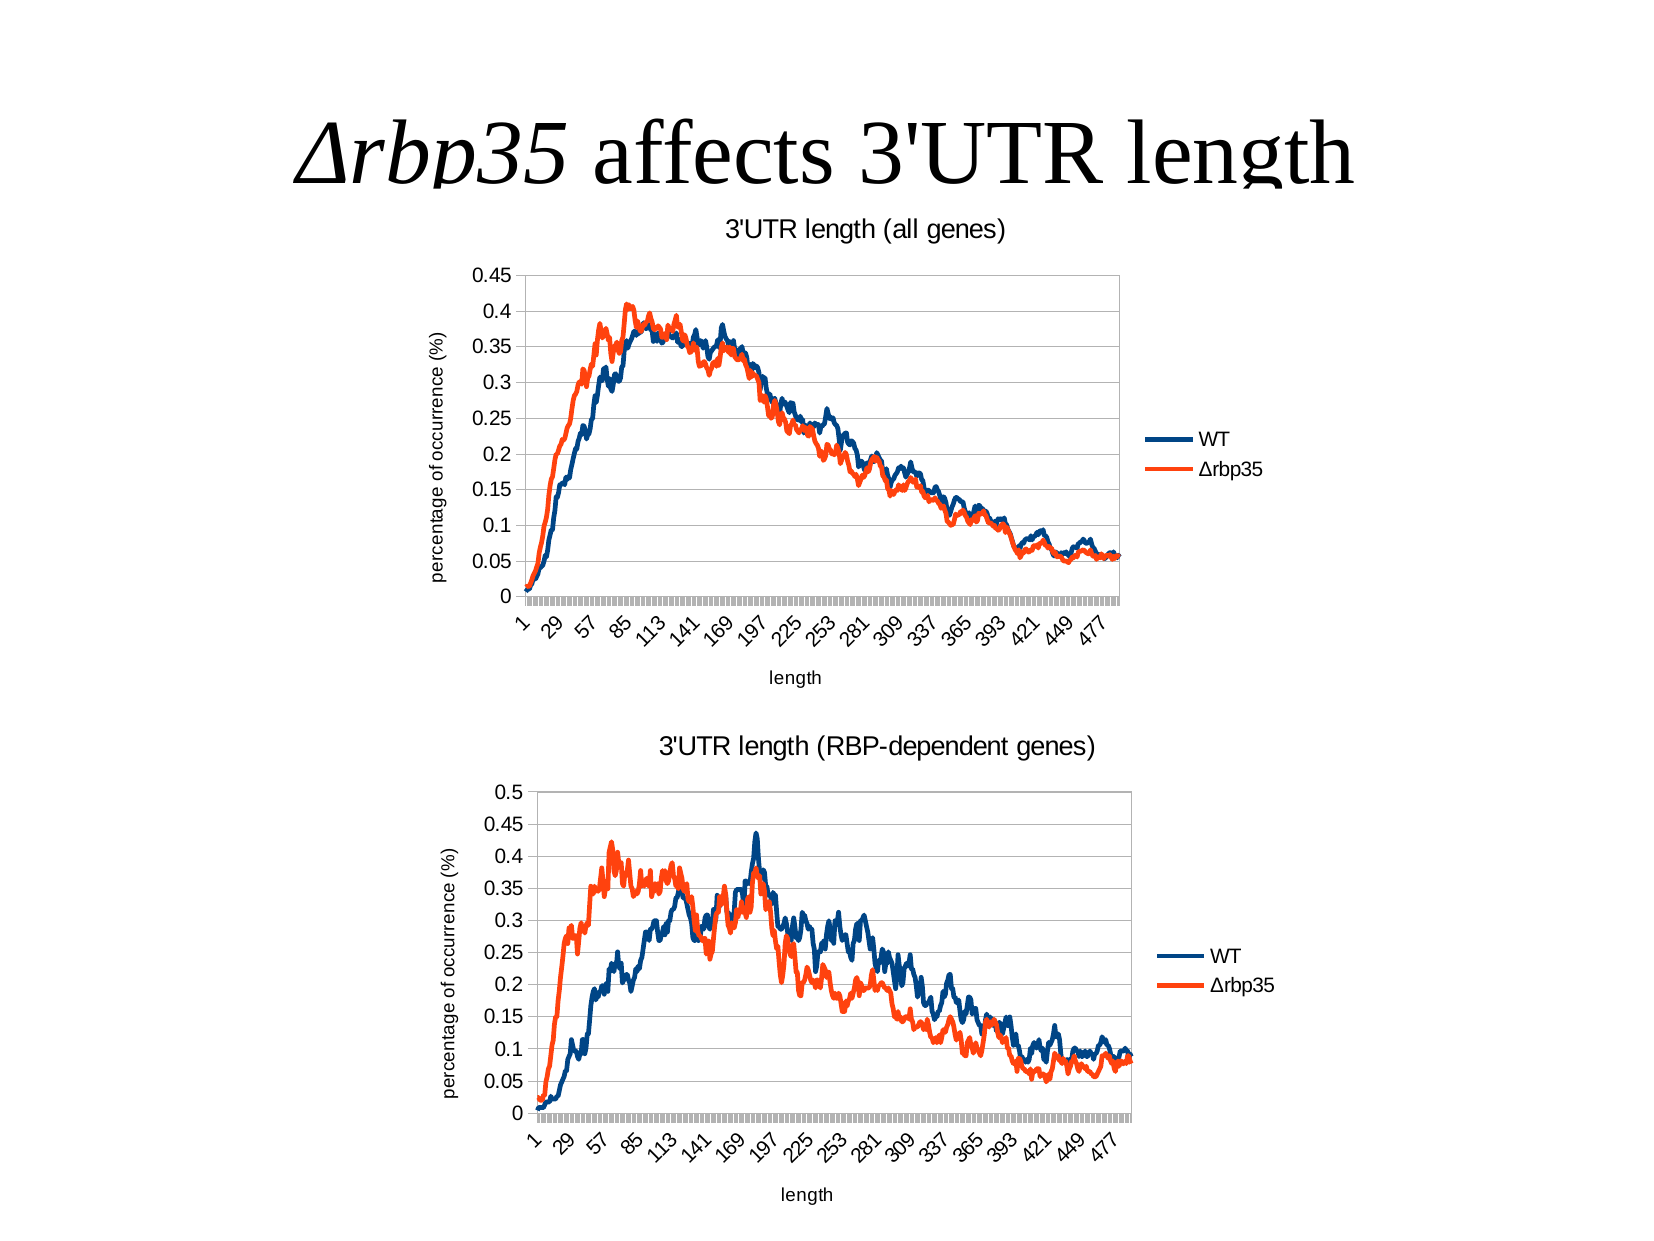

# Δrbp35 affects 3'UTR length
### Chart: 3'UTR length (all genes)
| Category | WT | Δrbp35 |
|---|---|---|
| 1 | 0.00712909090909091 | 0.0136363636363636 |
| 2 | 0.00950545454545455 | 0.0147727272727273 |
| 3 | 0.0106936363636364 | 0.0147727272727273 |
| 4 | 0.0106936363636364 | 0.0147727272727273 |
| 5 | 0.0166354545454545 | 0.0193181818181818 |
| 6 | 0.0178236363636364 | 0.0238636363636364 |
| 7 | 0.0249536363636364 | 0.0295454545454545 |
| 8 | 0.0249536363636364 | 0.0329545454545455 |
| 9 | 0.0249536363636364 | 0.0363636363636364 |
| 10 | 0.0285190909090909 | 0.0420454545454545 |
| 11 | 0.0320845454545455 | 0.0465909090909091 |
| 12 | 0.0404036363636364 | 0.0613636363636364 |
| 13 | 0.0404036363636364 | 0.0693181818181818 |
| 14 | 0.0427809090909091 | 0.0761363636363636 |
| 15 | 0.0439690909090909 | 0.0852272727272727 |
| 16 | 0.0499109090909091 | 0.0988636363636364 |
| 17 | 0.05823 | 0.104545454545455 |
| 18 | 0.0558536363636364 | 0.111363636363636 |
| 19 | 0.0653609090909091 | 0.122727272727273 |
| 20 | 0.0796209090909091 | 0.142045454545455 |
| 21 | 0.0867509090909091 | 0.155681818181818 |
| 22 | 0.0938809090909091 | 0.164772727272727 |
| 23 | 0.0938809090909091 | 0.168181818181818 |
| 24 | 0.110518181818182 | 0.179545454545455 |
| 25 | 0.121212727272727 | 0.192045454545455 |
| 26 | 0.140226363636364 | 0.2 |
| 27 | 0.139038181818182 | 0.2 |
| 28 | 0.146168181818182 | 0.205681818181818 |
| 29 | 0.156862727272727 | 0.211363636363636 |
| 30 | 0.156862727272727 | 0.213636363636364 |
| 31 | 0.15924 | 0.220454545454545 |
| 32 | 0.15924 | 0.219318181818182 |
| 33 | 0.156863636363636 | 0.221590909090909 |
| 34 | 0.167558181818182 | 0.228409090909091 |
| 35 | 0.163992727272727 | 0.236363636363636 |
| 36 | 0.168746363636364 | 0.239772727272727 |
| 37 | 0.16637 | 0.242045454545455 |
| 38 | 0.178253636363636 | 0.25 |
| 39 | 0.185383636363636 | 0.263636363636364 |
| 40 | 0.193702727272727 | 0.275 |
| 41 | 0.200832727272727 | 0.281818181818182 |
| 42 | 0.207962727272727 | 0.284090909090909 |
| 43 | 0.206774545454545 | 0.2875 |
| 44 | 0.217469090909091 | 0.296590909090909 |
| 45 | 0.222222727272727 | 0.301136363636364 |
| 46 | 0.229353636363636 | 0.301136363636364 |
| 47 | 0.226977272727273 | 0.297727272727273 |
| 48 | 0.240049090909091 | 0.319318181818182 |
| 49 | 0.23886 | 0.317045454545455 |
| 50 | 0.232918181818182 | 0.307954545454545 |
| 51 | 0.221034545454545 | 0.294318181818182 |
| 52 | 0.226976363636364 | 0.306818181818182 |
| 53 | 0.228164545454545 | 0.309090909090909 |
| 54 | 0.235294545454545 | 0.318181818181818 |
| 55 | 0.248366363636364 | 0.326136363636364 |
| 56 | 0.249554545454545 | 0.322727272727273 |
| 57 | 0.268568181818182 | 0.3375 |
| 58 | 0.28164 | 0.354545454545455 |
| 59 | 0.272132727272727 | 0.338636363636364 |
| 60 | 0.282828181818182 | 0.360227272727273 |
| 61 | 0.2959 | 0.373863636363636 |
| 62 | 0.307783636363636 | 0.382954545454545 |
| 63 | 0.30303 | 0.372727272727273 |
| 64 | 0.30303 | 0.3625 |
| 65 | 0.319666363636364 | 0.365909090909091 |
| 66 | 0.31729 | 0.370454545454545 |
| 67 | 0.322043636363636 | 0.376136363636364 |
| 68 | 0.305406363636364 | 0.368181818181818 |
| 69 | 0.294710909090909 | 0.359090909090909 |
| 70 | 0.305406363636364 | 0.363636363636364 |
| 71 | 0.291146363636364 | 0.340909090909091 |
| 72 | 0.287580909090909 | 0.329545454545454 |
| 73 | 0.297087272727273 | 0.342045454545455 |
| 74 | 0.311347272727273 | 0.351136363636364 |
| 75 | 0.312535454545455 | 0.352272727272727 |
| 76 | 0.306594545454545 | 0.356818181818182 |
| 77 | 0.301840909090909 | 0.345454545454545 |
| 78 | 0.301840909090909 | 0.340909090909091 |
| 79 | 0.306594545454545 | 0.343181818181818 |
| 80 | 0.322042727272727 | 0.359090909090909 |
| 81 | 0.323230909090909 | 0.363636363636364 |
| 82 | 0.343432727272727 | 0.381818181818182 |
| 83 | 0.354128181818182 | 0.402272727272727 |
| 84 | 0.358881818181818 | 0.410227272727273 |
| 85 | 0.348187272727273 | 0.402272727272727 |
| 86 | 0.354129090909091 | 0.409090909090909 |
| 87 | 0.357693636363636 | 0.403409090909091 |
| 88 | 0.361259090909091 | 0.404545454545455 |
| 89 | 0.366012727272727 | 0.406818181818182 |
| 90 | 0.371954545454545 | 0.401136363636364 |
| 91 | 0.371954545454545 | 0.3875 |
| 92 | 0.366012727272727 | 0.377272727272727 |
| 93 | 0.371954545454546 | 0.386363636363636 |
| 94 | 0.368389090909091 | 0.380681818181818 |
| 95 | 0.373142727272727 | 0.372727272727273 |
| 96 | 0.370765454545455 | 0.371590909090909 |
| 97 | 0.377895454545455 | 0.377272727272727 |
| 98 | 0.383837272727273 | 0.381818181818182 |
| 99 | 0.377895454545454 | 0.380681818181818 |
| 100 | 0.375518181818182 | 0.385227272727273 |
| 101 | 0.376706363636364 | 0.385227272727273 |
| 102 | 0.380271818181818 | 0.393181818181818 |
| 103 | 0.381460909090909 | 0.397727272727273 |
| 104 | 0.373142727272727 | 0.389772727272727 |
| 105 | 0.373142727272727 | 0.385227272727273 |
| 106 | 0.357693636363636 | 0.376136363636364 |
| 107 | 0.368389090909091 | 0.373863636363636 |
| 108 | 0.362447272727273 | 0.377272727272727 |
| 109 | 0.357693636363636 | 0.376136363636364 |
| 110 | 0.369577272727273 | 0.379545454545454 |
| 111 | 0.368389090909091 | 0.377272727272727 |
| 112 | 0.360070909090909 | 0.375 |
| 113 | 0.355317272727273 | 0.363636363636364 |
| 114 | 0.356505454545455 | 0.363636363636364 |
| 115 | 0.362447272727273 | 0.364772727272727 |
| 116 | 0.363636363636364 | 0.369318181818182 |
| 117 | 0.367201818181818 | 0.360227272727273 |
| 118 | 0.373143636363636 | 0.380681818181818 |
| 119 | 0.367201818181818 | 0.376136363636364 |
| 120 | 0.364825454545455 | 0.373863636363636 |
| 121 | 0.363637272727273 | 0.376136363636364 |
| 122 | 0.362449090909091 | 0.371590909090909 |
| 123 | 0.366013636363636 | 0.381818181818182 |
| 124 | 0.364825454545455 | 0.3875 |
| 125 | 0.369578181818182 | 0.394318181818182 |
| 126 | 0.356506363636364 | 0.378409090909091 |
| 127 | 0.361259090909091 | 0.377272727272727 |
| 128 | 0.356505454545455 | 0.381818181818182 |
| 129 | 0.350563636363636 | 0.371590909090909 |
| 130 | 0.350563636363636 | 0.360227272727273 |
| 131 | 0.358881818181818 | 0.357954545454545 |
| 132 | 0.363634545454546 | 0.367045454545455 |
| 133 | 0.357692727272727 | 0.361363636363636 |
| 134 | 0.354128181818182 | 0.351136363636364 |
| 135 | 0.354128181818182 | 0.348863636363636 |
| 136 | 0.355317272727273 | 0.342045454545455 |
| 137 | 0.354128181818182 | 0.343181818181818 |
| 138 | 0.351751818181818 | 0.345454545454545 |
| 139 | 0.363635454545455 | 0.355681818181818 |
| 140 | 0.367200909090909 | 0.345454545454545 |
| 141 | 0.374330909090909 | 0.35 |
| 142 | 0.363636363636364 | 0.348863636363636 |
| 143 | 0.352941818181818 | 0.329545454545455 |
| 144 | 0.352941818181818 | 0.322727272727273 |
| 145 | 0.358882727272727 | 0.323863636363636 |
| 146 | 0.356506363636364 | 0.323863636363636 |
| 147 | 0.348187272727273 | 0.328409090909091 |
| 148 | 0.354129090909091 | 0.329545454545454 |
| 149 | 0.358882727272727 | 0.326136363636364 |
| 150 | 0.349376363636364 | 0.320454545454545 |
| 151 | 0.336304545454545 | 0.318181818181818 |
| 152 | 0.33274 | 0.310227272727273 |
| 153 | 0.342246363636364 | 0.317045454545455 |
| 154 | 0.344622727272727 | 0.320454545454545 |
| 155 | 0.346999090909091 | 0.327272727272727 |
| 156 | 0.349376363636364 | 0.328409090909091 |
| 157 | 0.350564545454545 | 0.329545454545455 |
| 158 | 0.351753636363636 | 0.322727272727273 |
| 159 | 0.360072727272727 | 0.334090909090909 |
| 160 | 0.349377272727273 | 0.323863636363636 |
| 161 | 0.355318181818182 | 0.335227272727273 |
| 162 | 0.376708181818182 | 0.35 |
| 163 | 0.381461818181818 | 0.355681818181818 |
| 164 | 0.371955454545455 | 0.344318181818182 |
| 165 | 0.364825454545455 | 0.35 |
| 166 | 0.361260909090909 | 0.346590909090909 |
| 167 | 0.358883636363636 | 0.35 |
| 168 | 0.352941818181818 | 0.342045454545455 |
| 169 | 0.357694545454545 | 0.35 |
| 170 | 0.344622727272727 | 0.338636363636364 |
| 171 | 0.344622727272727 | 0.347727272727273 |
| 172 | 0.358883636363636 | 0.347727272727273 |
| 173 | 0.347 | 0.336363636363636 |
| 174 | 0.335116363636364 | 0.334090909090909 |
| 175 | 0.333927272727273 | 0.331818181818182 |
| 176 | 0.344622727272727 | 0.331818181818182 |
| 177 | 0.346999090909091 | 0.332954545454545 |
| 178 | 0.346999090909091 | 0.335227272727273 |
| 179 | 0.350564545454545 | 0.339772727272727 |
| 180 | 0.341058181818182 | 0.330681818181818 |
| 181 | 0.342246363636364 | 0.332954545454545 |
| 182 | 0.341058181818182 | 0.325 |
| 183 | 0.335116363636364 | 0.321590909090909 |
| 184 | 0.319668181818182 | 0.313636363636364 |
| 185 | 0.319668181818182 | 0.305681818181818 |
| 186 | 0.32561 | 0.317045454545455 |
| 187 | 0.316102727272727 | 0.307954545454545 |
| 188 | 0.326798181818182 | 0.313636363636364 |
| 189 | 0.324421818181818 | 0.310227272727273 |
| 190 | 0.320856363636364 | 0.310227272727273 |
| 191 | 0.323232727272727 | 0.309090909090909 |
| 192 | 0.320855454545455 | 0.304545454545454 |
| 193 | 0.313725454545455 | 0.3 |
| 194 | 0.289958181818182 | 0.275 |
| 195 | 0.30303 | 0.276136363636364 |
| 196 | 0.308971818181818 | 0.281818181818182 |
| 197 | 0.304219090909091 | 0.272727272727273 |
| 198 | 0.306596363636364 | 0.281818181818182 |
| 199 | 0.292336363636364 | 0.277272727272727 |
| 200 | 0.284018181818182 | 0.265909090909091 |
| 201 | 0.278076363636364 | 0.253409090909091 |
| 202 | 0.284018181818182 | 0.255681818181818 |
| 203 | 0.2757 | 0.25 |
| 204 | 0.272134545454545 | 0.252272727272727 |
| 205 | 0.276888181818182 | 0.269318181818182 |
| 206 | 0.278076363636364 | 0.275 |
| 207 | 0.270946363636364 | 0.269318181818182 |
| 208 | 0.265004545454545 | 0.259090909090909 |
| 209 | 0.260250909090909 | 0.245454545454545 |
| 210 | 0.256685454545455 | 0.240909090909091 |
| 211 | 0.269757272727273 | 0.251136363636364 |
| 212 | 0.278075454545455 | 0.257954545454545 |
| 213 | 0.269757272727273 | 0.251136363636364 |
| 214 | 0.273322727272727 | 0.248863636363636 |
| 215 | 0.270946363636364 | 0.244318181818182 |
| 216 | 0.266192727272727 | 0.231818181818182 |
| 217 | 0.261439090909091 | 0.230681818181818 |
| 218 | 0.257873636363636 | 0.228409090909091 |
| 219 | 0.272133636363636 | 0.239772727272727 |
| 220 | 0.270945454545455 | 0.242045454545455 |
| 221 | 0.270945454545455 | 0.247727272727273 |
| 222 | 0.259061818181818 | 0.240909090909091 |
| 223 | 0.254309090909091 | 0.240909090909091 |
| 224 | 0.248367272727273 | 0.234090909090909 |
| 225 | 0.248367272727273 | 0.231818181818182 |
| 226 | 0.247179090909091 | 0.229545454545455 |
| 227 | 0.253120909090909 | 0.234090909090909 |
| 228 | 0.244802727272727 | 0.235227272727273 |
| 229 | 0.248368181818182 | 0.239772727272727 |
| 230 | 0.229354545454545 | 0.232954545454545 |
| 231 | 0.231730909090909 | 0.2375 |
| 232 | 0.240049090909091 | 0.235227272727273 |
| 233 | 0.237672727272727 | 0.226136363636364 |
| 234 | 0.238860909090909 | 0.225 |
| 235 | 0.243614545454545 | 0.238636363636364 |
| 236 | 0.238860909090909 | 0.236363636363636 |
| 237 | 0.240049090909091 | 0.235227272727273 |
| 238 | 0.237672727272727 | 0.226136363636364 |
| 239 | 0.243614545454545 | 0.218181818181818 |
| 240 | 0.241237272727273 | 0.214772727272727 |
| 241 | 0.241237272727273 | 0.2125 |
| 242 | 0.241237272727273 | 0.207954545454545 |
| 243 | 0.229353636363636 | 0.196590909090909 |
| 244 | 0.23886 | 0.204545454545455 |
| 245 | 0.23886 | 0.201136363636364 |
| 246 | 0.241236363636364 | 0.190909090909091 |
| 247 | 0.242424545454545 | 0.193181818181818 |
| 248 | 0.25312 | 0.197727272727273 |
| 249 | 0.263814545454545 | 0.213636363636364 |
| 250 | 0.256684545454545 | 0.2125 |
| 251 | 0.249554545454545 | 0.206818181818182 |
| 252 | 0.251930909090909 | 0.205681818181818 |
| 253 | 0.248365454545455 | 0.2 |
| 254 | 0.250742727272727 | 0.201136363636364 |
| 255 | 0.243612727272727 | 0.198863636363636 |
| 256 | 0.241235454545455 | 0.201136363636364 |
| 257 | 0.240047272727273 | 0.2125 |
| 258 | 0.235293636363636 | 0.207954545454545 |
| 259 | 0.221032727272727 | 0.202272727272727 |
| 260 | 0.205584545454545 | 0.186363636363636 |
| 261 | 0.217468181818182 | 0.190909090909091 |
| 262 | 0.225786363636364 | 0.196590909090909 |
| 263 | 0.226974545454545 | 0.197727272727273 |
| 264 | 0.229351818181818 | 0.202272727272727 |
| 265 | 0.229351818181818 | 0.198863636363636 |
| 266 | 0.21628 | 0.189772727272727 |
| 267 | 0.213903636363636 | 0.184090909090909 |
| 268 | 0.212715454545455 | 0.175 |
| 269 | 0.218657272727273 | 0.176136363636364 |
| 270 | 0.217469090909091 | 0.172727272727273 |
| 271 | 0.215091818181818 | 0.171590909090909 |
| 272 | 0.207960909090909 | 0.168181818181818 |
| 273 | 0.205584545454546 | 0.171590909090909 |
| 274 | 0.198454545454545 | 0.164772727272727 |
| 275 | 0.181817272727273 | 0.155681818181818 |
| 276 | 0.185381818181818 | 0.160227272727273 |
| 277 | 0.190135454545455 | 0.164772727272727 |
| 278 | 0.188947272727273 | 0.170454545454545 |
| 279 | 0.183005454545455 | 0.167045454545455 |
| 280 | 0.177063636363636 | 0.169318181818182 |
| 281 | 0.184193636363636 | 0.175 |
| 282 | 0.187759090909091 | 0.180681818181818 |
| 283 | 0.178252727272727 | 0.175 |
| 284 | 0.184194545454545 | 0.178409090909091 |
| 285 | 0.192513636363636 | 0.1875 |
| 286 | 0.197267272727273 | 0.192045454545455 |
| 287 | 0.188949090909091 | 0.194318181818182 |
| 288 | 0.190137272727273 | 0.196590909090909 |
| 289 | 0.191325454545455 | 0.189772727272727 |
| 290 | 0.20202 | 0.195454545454546 |
| 291 | 0.198455454545455 | 0.192045454545455 |
| 292 | 0.194890909090909 | 0.189772727272727 |
| 293 | 0.191325454545455 | 0.182954545454546 |
| 294 | 0.190137272727273 | 0.181818181818182 |
| 295 | 0.174689090909091 | 0.169318181818182 |
| 296 | 0.168747272727273 | 0.168181818181818 |
| 297 | 0.174689090909091 | 0.1625 |
| 298 | 0.179442727272727 | 0.163636363636364 |
| 299 | 0.169935454545455 | 0.151136363636364 |
| 300 | 0.165181818181818 | 0.15 |
| 301 | 0.153298181818182 | 0.140909090909091 |
| 302 | 0.160428181818182 | 0.148863636363636 |
| 303 | 0.163992727272727 | 0.146590909090909 |
| 304 | 0.165181818181818 | 0.143181818181818 |
| 305 | 0.169934545454545 | 0.147727272727273 |
| 306 | 0.172310909090909 | 0.15 |
| 307 | 0.174687272727273 | 0.148863636363636 |
| 308 | 0.180629090909091 | 0.156818181818182 |
| 309 | 0.179440909090909 | 0.153409090909091 |
| 310 | 0.183006363636364 | 0.151136363636364 |
| 311 | 0.179441818181818 | 0.148863636363636 |
| 312 | 0.180630909090909 | 0.156818181818182 |
| 313 | 0.173500909090909 | 0.148863636363636 |
| 314 | 0.167559090909091 | 0.152272727272727 |
| 315 | 0.171123636363636 | 0.157954545454545 |
| 316 | 0.174689090909091 | 0.161363636363636 |
| 317 | 0.180630909090909 | 0.1625 |
| 318 | 0.188949090909091 | 0.167045454545455 |
| 319 | 0.18063 | 0.163636363636364 |
| 320 | 0.174688181818182 | 0.160227272727273 |
| 321 | 0.174688181818182 | 0.1625 |
| 322 | 0.174688181818182 | 0.164772727272727 |
| 323 | 0.168746363636364 | 0.153409090909091 |
| 324 | 0.173499090909091 | 0.154545454545455 |
| 325 | 0.173499090909091 | 0.152272727272727 |
| 326 | 0.172310909090909 | 0.155681818181818 |
| 327 | 0.163992727272727 | 0.146590909090909 |
| 328 | 0.162804545454545 | 0.147727272727273 |
| 329 | 0.15211 | 0.140909090909091 |
| 330 | 0.146169090909091 | 0.138636363636364 |
| 331 | 0.148545454545455 | 0.139772727272727 |
| 332 | 0.149733636363636 | 0.142045454545455 |
| 333 | 0.148545454545455 | 0.132954545454545 |
| 334 | 0.146168181818182 | 0.135227272727273 |
| 335 | 0.146168181818182 | 0.136363636363636 |
| 336 | 0.14498 | 0.135227272727273 |
| 337 | 0.146168181818182 | 0.135227272727273 |
| 338 | 0.153298181818182 | 0.138636363636364 |
| 339 | 0.154486363636364 | 0.135227272727273 |
| 340 | 0.149732727272727 | 0.134090909090909 |
| 341 | 0.147355454545455 | 0.130681818181818 |
| 342 | 0.141413636363636 | 0.129545454545455 |
| 343 | 0.134283636363636 | 0.123863636363636 |
| 344 | 0.133094545454545 | 0.126136363636364 |
| 345 | 0.140224545454545 | 0.127272727272727 |
| 346 | 0.137848181818182 | 0.121590909090909 |
| 347 | 0.131906363636364 | 0.117045454545455 |
| 348 | 0.121211818181818 | 0.105681818181818 |
| 349 | 0.116458181818182 | 0.104545454545455 |
| 350 | 0.114080909090909 | 0.102272727272727 |
| 351 | 0.120022727272727 | 0.1 |
| 352 | 0.125964545454545 | 0.101136363636364 |
| 353 | 0.12953 | 0.101136363636364 |
| 354 | 0.135471818181818 | 0.107954545454545 |
| 355 | 0.139037272727273 | 0.115909090909091 |
| 356 | 0.139037272727273 | 0.113636363636364 |
| 357 | 0.136660909090909 | 0.114772727272727 |
| 358 | 0.136660909090909 | 0.114772727272727 |
| 359 | 0.133095454545455 | 0.119318181818182 |
| 360 | 0.133095454545455 | 0.117045454545455 |
| 361 | 0.133095454545455 | 0.121590909090909 |
| 362 | 0.124777272727273 | 0.118181818181818 |
| 363 | 0.118835454545455 | 0.113636363636364 |
| 364 | 0.117647272727273 | 0.111363636363636 |
| 365 | 0.115270909090909 | 0.105681818181818 |
| 366 | 0.117647272727273 | 0.103409090909091 |
| 367 | 0.111706363636364 | 0.101136363636364 |
| 368 | 0.112894545454545 | 0.107954545454545 |
| 369 | 0.111706363636364 | 0.106818181818182 |
| 370 | 0.120024545454545 | 0.110227272727273 |
| 371 | 0.127154545454545 | 0.113636363636364 |
| 372 | 0.115271818181818 | 0.104545454545455 |
| 373 | 0.117648181818182 | 0.106818181818182 |
| 374 | 0.128343636363636 | 0.117045454545455 |
| 375 | 0.127154545454545 | 0.115909090909091 |
| 376 | 0.122400909090909 | 0.115909090909091 |
| 377 | 0.123589090909091 | 0.117045454545455 |
| 378 | 0.121211818181818 | 0.120454545454545 |
| 379 | 0.11527 | 0.114772727272727 |
| 380 | 0.120023636363636 | 0.113636363636364 |
| 381 | 0.116459090909091 | 0.107954545454545 |
| 382 | 0.106952727272727 | 0.103409090909091 |
| 383 | 0.110517272727273 | 0.103409090909091 |
| 384 | 0.105763636363636 | 0.103409090909091 |
| 385 | 0.10101 | 0.101136363636364 |
| 386 | 0.10101 | 0.0988636363636364 |
| 387 | 0.105763636363636 | 0.1 |
| 388 | 0.0986336363636364 | 0.0954545454545455 |
| 389 | 0.104575454545455 | 0.0954545454545455 |
| 390 | 0.109329090909091 | 0.0931818181818182 |
| 391 | 0.108140909090909 | 0.0943181818181818 |
| 392 | 0.109329090909091 | 0.0988636363636364 |
| 393 | 0.106951818181818 | 0.101136363636364 |
| 394 | 0.106951818181818 | 0.102272727272727 |
| 395 | 0.110517272727273 | 0.1 |
| 396 | 0.102199090909091 | 0.0897727272727273 |
| 397 | 0.101010909090909 | 0.0977272727272727 |
| 398 | 0.09388 | 0.0943181818181818 |
| 399 | 0.0915036363636364 | 0.0897727272727273 |
| 400 | 0.0879390909090909 | 0.0863636363636364 |
| 401 | 0.0819972727272727 | 0.0806818181818182 |
| 402 | 0.0760554545454546 | 0.075 |
| 403 | 0.0701136363636364 | 0.0704545454545455 |
| 404 | 0.0689254545454545 | 0.0659090909090909 |
| 405 | 0.0677372727272727 | 0.0636363636363636 |
| 406 | 0.0641718181818182 | 0.0602272727272727 |
| 407 | 0.0713018181818182 | 0.0659090909090909 |
| 408 | 0.0677372727272727 | 0.0545454545454545 |
| 409 | 0.0736790909090909 | 0.0579545454545454 |
| 410 | 0.0760554545454546 | 0.0625 |
| 411 | 0.0748663636363636 | 0.0613636363636364 |
| 412 | 0.07962 | 0.0659090909090909 |
| 413 | 0.0808081818181818 | 0.0670454545454545 |
| 414 | 0.0819963636363636 | 0.0647727272727273 |
| 415 | 0.0808081818181818 | 0.0625 |
| 416 | 0.07962 | 0.0636363636363637 |
| 417 | 0.0855618181818182 | 0.0659090909090909 |
| 418 | 0.07962 | 0.0647727272727273 |
| 419 | 0.0843727272727273 | 0.0715909090909091 |
| 420 | 0.0843727272727273 | 0.0715909090909091 |
| 421 | 0.08675 | 0.0704545454545455 |
| 422 | 0.0903154545454546 | 0.0727272727272727 |
| 423 | 0.08675 | 0.0681818181818182 |
| 424 | 0.0915036363636364 | 0.075 |
| 425 | 0.0926918181818182 | 0.075 |
| 426 | 0.0903154545454546 | 0.075 |
| 427 | 0.09388 | 0.0795454545454546 |
| 428 | 0.0855618181818182 | 0.0761363636363637 |
| 429 | 0.0855618181818182 | 0.0715909090909091 |
| 430 | 0.0831854545454545 | 0.0715909090909091 |
| 431 | 0.0772436363636364 | 0.0681818181818182 |
| 432 | 0.0736781818181818 | 0.0704545454545455 |
| 433 | 0.0677363636363636 | 0.0681818181818182 |
| 434 | 0.0665481818181818 | 0.0681818181818182 |
| 435 | 0.0606063636363636 | 0.0625 |
| 436 | 0.0570418181818182 | 0.0602272727272727 |
| 437 | 0.0629836363636364 | 0.0625 |
| 438 | 0.0617954545454545 | 0.0568181818181818 |
| 439 | 0.0606072727272727 | 0.0556818181818182 |
| 440 | 0.0570418181818182 | 0.0568181818181818 |
| 441 | 0.0558536363636364 | 0.0568181818181818 |
| 442 | 0.0617954545454546 | 0.0556818181818182 |
| 443 | 0.0594190909090909 | 0.0522727272727273 |
| 444 | 0.0617954545454546 | 0.05 |
| 445 | 0.0606072727272727 | 0.05 |
| 446 | 0.0629836363636364 | 0.05 |
| 447 | 0.0594181818181818 | 0.0488636363636364 |
| 448 | 0.0582290909090909 | 0.0477272727272727 |
| 449 | 0.0558527272727273 | 0.0511363636363636 |
| 450 | 0.0606054545454546 | 0.0522727272727273 |
| 451 | 0.0677363636363637 | 0.0556818181818182 |
| 452 | 0.0701127272727273 | 0.0545454545454545 |
| 453 | 0.0689245454545455 | 0.0579545454545455 |
| 454 | 0.0701127272727273 | 0.0579545454545455 |
| 455 | 0.0677363636363636 | 0.0556818181818182 |
| 456 | 0.0748663636363636 | 0.0625 |
| 457 | 0.0748663636363636 | 0.0636363636363636 |
| 458 | 0.0772436363636364 | 0.0636363636363636 |
| 459 | 0.0772436363636364 | 0.0647727272727273 |
| 460 | 0.0808081818181818 | 0.0659090909090909 |
| 461 | 0.0784318181818182 | 0.0647727272727273 |
| 462 | 0.0748663636363636 | 0.0625 |
| 463 | 0.0748663636363636 | 0.0613636363636364 |
| 464 | 0.0760545454545455 | 0.0602272727272727 |
| 465 | 0.0772427272727273 | 0.0602272727272727 |
| 466 | 0.0808081818181818 | 0.0659090909090909 |
| 467 | 0.0736781818181818 | 0.0602272727272727 |
| 468 | 0.0689245454545455 | 0.0568181818181818 |
| 469 | 0.0677354545454546 | 0.0568181818181818 |
| 470 | 0.0641709090909091 | 0.0579545454545455 |
| 471 | 0.0594181818181818 | 0.0522727272727273 |
| 472 | 0.0594181818181818 | 0.0556818181818182 |
| 473 | 0.0594181818181818 | 0.0556818181818182 |
| 474 | 0.0558536363636364 | 0.0545454545454546 |
| 475 | 0.0582309090909091 | 0.0602272727272727 |
| 476 | 0.0582309090909091 | 0.0568181818181818 |
| 477 | 0.0534772727272727 | 0.0534090909090909 |
| 478 | 0.0534772727272727 | 0.0568181818181818 |
| 479 | 0.0558545454545455 | 0.0579545454545455 |
| 480 | 0.0582318181818182 | 0.0579545454545455 |
| 481 | 0.0606081818181818 | 0.0568181818181818 |
| 482 | 0.0617963636363636 | 0.0590909090909091 |
| 483 | 0.0617963636363636 | 0.0556818181818182 |
| 484 | 0.0582309090909091 | 0.0522727272727273 |
| 485 | 0.0629836363636364 | 0.0568181818181818 |
| 486 | 0.05823 | 0.0534090909090909 |
| 487 | 0.0570418181818182 | 0.0568181818181818 |
| 488 | 0.0546645454545455 | 0.0579545454545455 |
| 489 | 0.0582290909090909 | 0.0568181818181818 |
| 490 | 0.0558518181818182 | 0.0556818181818182 |
### Chart: 3'UTR length (RBP-dependent genes)
| Category | WT | Δrbp35 |
|---|---|---|
| 1 | 0.00440636363636364 | 0.0243718181818182 |
| 2 | 0.00881272727272727 | 0.0243718181818182 |
| 3 | 0.00881272727272727 | 0.02031 |
| 4 | 0.00881272727272727 | 0.02031 |
| 5 | 0.00881272727272727 | 0.02031 |
| 6 | 0.00881272727272727 | 0.0284345454545455 |
| 7 | 0.0132190909090909 | 0.0284345454545455 |
| 8 | 0.0176254545454546 | 0.0487445454545455 |
| 9 | 0.0176254545454546 | 0.0568690909090909 |
| 10 | 0.0176254545454546 | 0.0690554545454545 |
| 11 | 0.0176254545454546 | 0.0731172727272727 |
| 12 | 0.0264390909090909 | 0.0893654545454546 |
| 13 | 0.0220327272727273 | 0.105613636363636 |
| 14 | 0.0220327272727273 | 0.113738181818182 |
| 15 | 0.0220327272727273 | 0.138110909090909 |
| 16 | 0.0220327272727273 | 0.150297272727273 |
| 17 | 0.0264390909090909 | 0.150297272727273 |
| 18 | 0.0264390909090909 | 0.17467 |
| 19 | 0.0352527272727273 | 0.190918181818182 |
| 20 | 0.0440663636363636 | 0.211228181818182 |
| 21 | 0.0484736363636364 | 0.227476363636364 |
| 22 | 0.05288 | 0.243724545454545 |
| 23 | 0.0572863636363636 | 0.264034545454545 |
| 24 | 0.0661 | 0.272159090909091 |
| 25 | 0.0661 | 0.276220909090909 |
| 26 | 0.0837263636363636 | 0.264034545454545 |
| 27 | 0.0881327272727273 | 0.288406363636364 |
| 28 | 0.09254 | 0.288406363636364 |
| 29 | 0.114573636363636 | 0.292468181818182 |
| 30 | 0.10576 | 0.272158181818182 |
| 31 | 0.0969463636363636 | 0.272158181818182 |
| 32 | 0.0969463636363637 | 0.27622 |
| 33 | 0.0969463636363636 | 0.27622 |
| 34 | 0.0881327272727273 | 0.247785454545455 |
| 35 | 0.0837254545454546 | 0.268095454545454 |
| 36 | 0.0925390909090909 | 0.288405454545455 |
| 37 | 0.0925390909090909 | 0.29653 |
| 38 | 0.114572727272727 | 0.284344545454545 |
| 39 | 0.114572727272727 | 0.288406363636364 |
| 40 | 0.0925390909090909 | 0.280282727272727 |
| 41 | 0.101352727272727 | 0.292469090909091 |
| 42 | 0.123386363636364 | 0.296530909090909 |
| 43 | 0.123386363636364 | 0.292469090909091 |
| 44 | 0.14542 | 0.324966363636364 |
| 45 | 0.167453636363636 | 0.353400909090909 |
| 46 | 0.180673636363636 | 0.345276363636364 |
| 47 | 0.189486363636364 | 0.341214545454545 |
| 48 | 0.193893636363636 | 0.3534 |
| 49 | 0.176267272727273 | 0.345275454545455 |
| 50 | 0.180673636363636 | 0.349337272727273 |
| 51 | 0.180673636363636 | 0.345274545454545 |
| 52 | 0.189487272727273 | 0.349336363636364 |
| 53 | 0.189487272727273 | 0.365584545454545 |
| 54 | 0.1983 | 0.381832727272727 |
| 55 | 0.1983 | 0.361521818181818 |
| 56 | 0.18508 | 0.337149090909091 |
| 57 | 0.1983 | 0.349335454545455 |
| 58 | 0.202707272727273 | 0.361521818181818 |
| 59 | 0.189487272727273 | 0.349336363636364 |
| 60 | 0.22474 | 0.406205454545455 |
| 61 | 0.220333636363636 | 0.41433 |
| 62 | 0.233553636363636 | 0.422454545454545 |
| 63 | 0.22474 | 0.410268181818182 |
| 64 | 0.220332727272727 | 0.377771818181818 |
| 65 | 0.233552727272727 | 0.369647272727273 |
| 66 | 0.229146363636364 | 0.377771818181818 |
| 67 | 0.251179090909091 | 0.406206363636364 |
| 68 | 0.229146363636364 | 0.389958181818182 |
| 69 | 0.224739090909091 | 0.389958181818182 |
| 70 | 0.233551818181818 | 0.389958181818182 |
| 71 | 0.202705454545455 | 0.357461818181818 |
| 72 | 0.207111818181818 | 0.3534 |
| 73 | 0.211519090909091 | 0.37371 |
| 74 | 0.215925454545455 | 0.369648181818182 |
| 75 | 0.215925454545455 | 0.377772727272727 |
| 76 | 0.207112727272727 | 0.394021818181818 |
| 77 | 0.202705454545455 | 0.373710909090909 |
| 78 | 0.189486363636364 | 0.353400909090909 |
| 79 | 0.198299090909091 | 0.349339090909091 |
| 80 | 0.207112727272727 | 0.337152727272727 |
| 81 | 0.21152 | 0.341214545454545 |
| 82 | 0.22474 | 0.345276363636364 |
| 83 | 0.220333636363636 | 0.341213636363636 |
| 84 | 0.229146363636364 | 0.345276363636364 |
| 85 | 0.22474 | 0.357462727272727 |
| 86 | 0.23796 | 0.377772727272727 |
| 87 | 0.242366363636364 | 0.3534 |
| 88 | 0.255586363636364 | 0.361524545454545 |
| 89 | 0.268805454545455 | 0.3534 |
| 90 | 0.282025454545455 | 0.361523636363636 |
| 91 | 0.282025454545455 | 0.365585454545455 |
| 92 | 0.277618181818182 | 0.365585454545455 |
| 93 | 0.268804545454545 | 0.353399090909091 |
| 94 | 0.286430909090909 | 0.377771818181818 |
| 95 | 0.286430909090909 | 0.337150909090909 |
| 96 | 0.290837272727273 | 0.345274545454545 |
| 97 | 0.299650909090909 | 0.345274545454545 |
| 98 | 0.299650909090909 | 0.357460909090909 |
| 99 | 0.299650909090909 | 0.353399090909091 |
| 100 | 0.282024545454545 | 0.357461818181818 |
| 101 | 0.268804545454545 | 0.341213636363636 |
| 102 | 0.268804545454545 | 0.345275454545455 |
| 103 | 0.277618181818182 | 0.365585454545455 |
| 104 | 0.282025454545455 | 0.377771818181818 |
| 105 | 0.290838181818182 | 0.369647272727273 |
| 106 | 0.277618181818182 | 0.377770909090909 |
| 107 | 0.295244545454545 | 0.361522727272727 |
| 108 | 0.282024545454545 | 0.357460909090909 |
| 109 | 0.299650909090909 | 0.361522727272727 |
| 110 | 0.299650909090909 | 0.373708181818182 |
| 111 | 0.312870909090909 | 0.385893636363636 |
| 112 | 0.317278181818182 | 0.389956363636364 |
| 113 | 0.317278181818182 | 0.369646363636364 |
| 114 | 0.321684545454546 | 0.365584545454545 |
| 115 | 0.334903636363636 | 0.353398181818182 |
| 116 | 0.334903636363636 | 0.353398181818182 |
| 117 | 0.343717272727273 | 0.349336363636364 |
| 118 | 0.352530909090909 | 0.381833636363636 |
| 119 | 0.352530909090909 | 0.373709090909091 |
| 120 | 0.343717272727273 | 0.365584545454545 |
| 121 | 0.334904545454545 | 0.349336363636364 |
| 122 | 0.334904545454546 | 0.345274545454545 |
| 123 | 0.334904545454546 | 0.353398181818182 |
| 124 | 0.326090909090909 | 0.35746 |
| 125 | 0.317278181818182 | 0.333087272727273 |
| 126 | 0.308465454545455 | 0.329025454545455 |
| 127 | 0.304059090909091 | 0.329025454545455 |
| 128 | 0.295245454545454 | 0.33715 |
| 129 | 0.273212727272727 | 0.320900909090909 |
| 130 | 0.268806363636364 | 0.300590909090909 |
| 131 | 0.268806363636364 | 0.284342727272727 |
| 132 | 0.277619090909091 | 0.308715454545455 |
| 133 | 0.268806363636364 | 0.284343636363636 |
| 134 | 0.268806363636364 | 0.27622 |
| 135 | 0.273213636363636 | 0.27622 |
| 136 | 0.29084 | 0.272158181818182 |
| 137 | 0.29084 | 0.268096363636364 |
| 138 | 0.286433636363636 | 0.272159090909091 |
| 139 | 0.30406 | 0.272159090909091 |
| 140 | 0.308466363636364 | 0.247787272727273 |
| 141 | 0.308466363636364 | 0.251849090909091 |
| 142 | 0.29084 | 0.268097272727273 |
| 143 | 0.286433636363636 | 0.239662727272727 |
| 144 | 0.295246363636364 | 0.247786363636364 |
| 145 | 0.295246363636364 | 0.251848181818182 |
| 146 | 0.317279090909091 | 0.272159090909091 |
| 147 | 0.295245454545455 | 0.292469090909091 |
| 148 | 0.304058181818182 | 0.308717272727273 |
| 149 | 0.339310909090909 | 0.312779090909091 |
| 150 | 0.326091818181818 | 0.312779090909091 |
| 151 | 0.321685454545455 | 0.337150909090909 |
| 152 | 0.334904545454545 | 0.337150909090909 |
| 153 | 0.330498181818182 | 0.324965454545455 |
| 154 | 0.334904545454545 | 0.337151818181818 |
| 155 | 0.330498181818182 | 0.3534 |
| 156 | 0.339310909090909 | 0.341213636363636 |
| 157 | 0.312870909090909 | 0.312779090909091 |
| 158 | 0.312870909090909 | 0.292469090909091 |
| 159 | 0.308464545454545 | 0.288406363636364 |
| 160 | 0.295244545454545 | 0.280281818181818 |
| 161 | 0.290837272727273 | 0.29653 |
| 162 | 0.308463636363636 | 0.292468181818182 |
| 163 | 0.312870909090909 | 0.288406363636364 |
| 164 | 0.343717272727273 | 0.29653 |
| 165 | 0.348123636363636 | 0.31684 |
| 166 | 0.348123636363636 | 0.304653636363636 |
| 167 | 0.348123636363636 | 0.312778181818182 |
| 168 | 0.348123636363636 | 0.312778181818182 |
| 169 | 0.348123636363636 | 0.329026363636364 |
| 170 | 0.339310909090909 | 0.312778181818182 |
| 171 | 0.317278181818182 | 0.312778181818182 |
| 172 | 0.361344545454545 | 0.312778181818182 |
| 173 | 0.361344545454545 | 0.304654545454545 |
| 174 | 0.356937272727273 | 0.333089090909091 |
| 175 | 0.361343636363636 | 0.337150909090909 |
| 176 | 0.356937272727273 | 0.312779090909091 |
| 177 | 0.374563636363636 | 0.320903636363636 |
| 178 | 0.387783636363636 | 0.357461818181818 |
| 179 | 0.396597272727273 | 0.37371 |
| 180 | 0.423037272727273 | 0.37371 |
| 181 | 0.436256363636364 | 0.381834545454545 |
| 182 | 0.427442727272727 | 0.369649090909091 |
| 183 | 0.396596363636364 | 0.365586363636364 |
| 184 | 0.374562727272727 | 0.369648181818182 |
| 185 | 0.374562727272727 | 0.341213636363636 |
| 186 | 0.36575 | 0.349338181818182 |
| 187 | 0.37897 | 0.357461818181818 |
| 188 | 0.374563636363636 | 0.345275454545455 |
| 189 | 0.352530909090909 | 0.316840909090909 |
| 190 | 0.352530909090909 | 0.320902727272727 |
| 191 | 0.339310909090909 | 0.329027272727273 |
| 192 | 0.339310909090909 | 0.329027272727273 |
| 193 | 0.339310909090909 | 0.312779090909091 |
| 194 | 0.326090909090909 | 0.288407272727273 |
| 195 | 0.343717272727273 | 0.276220909090909 |
| 196 | 0.339310909090909 | 0.284344545454545 |
| 197 | 0.339310909090909 | 0.268096363636364 |
| 198 | 0.312870909090909 | 0.25591 |
| 199 | 0.290837272727273 | 0.259971818181818 |
| 200 | 0.290837272727273 | 0.2356 |
| 201 | 0.286430909090909 | 0.21529 |
| 202 | 0.286430909090909 | 0.203103636363636 |
| 203 | 0.290838181818182 | 0.21529 |
| 204 | 0.295245454545455 | 0.231538181818182 |
| 205 | 0.304059090909091 | 0.264034545454545 |
| 206 | 0.295246363636364 | 0.276220909090909 |
| 207 | 0.282026363636364 | 0.272159090909091 |
| 208 | 0.268806363636364 | 0.255910909090909 |
| 209 | 0.273213636363636 | 0.247787272727273 |
| 210 | 0.268807272727273 | 0.243725454545455 |
| 211 | 0.29084 | 0.259973636363636 |
| 212 | 0.304059090909091 | 0.264035454545455 |
| 213 | 0.290839090909091 | 0.243725454545455 |
| 214 | 0.273212727272727 | 0.219352727272727 |
| 215 | 0.273212727272727 | 0.219352727272727 |
| 216 | 0.268806363636364 | 0.190918181818182 |
| 217 | 0.273212727272727 | 0.182793636363636 |
| 218 | 0.286432727272727 | 0.182793636363636 |
| 219 | 0.312872727272727 | 0.203103636363636 |
| 220 | 0.308465454545454 | 0.203103636363636 |
| 221 | 0.308465454545454 | 0.207165454545455 |
| 222 | 0.299651818181818 | 0.215289090909091 |
| 223 | 0.295245454545455 | 0.227475454545455 |
| 224 | 0.286432727272727 | 0.223412727272727 |
| 225 | 0.290839090909091 | 0.215289090909091 |
| 226 | 0.286431818181818 | 0.207164545454545 |
| 227 | 0.286431818181818 | 0.203102727272727 |
| 228 | 0.264399090909091 | 0.207165454545455 |
| 229 | 0.255586363636364 | 0.203103636363636 |
| 230 | 0.220332727272727 | 0.19498 |
| 231 | 0.229146363636364 | 0.207166363636364 |
| 232 | 0.251179090909091 | 0.207166363636364 |
| 233 | 0.251179090909091 | 0.199042727272727 |
| 234 | 0.251179090909091 | 0.194980909090909 |
| 235 | 0.264399090909091 | 0.211229090909091 |
| 236 | 0.264399090909091 | 0.231539090909091 |
| 237 | 0.268806363636364 | 0.227477272727273 |
| 238 | 0.255586363636364 | 0.223415454545455 |
| 239 | 0.277619090909091 | 0.211229090909091 |
| 240 | 0.290838181818182 | 0.219352727272727 |
| 241 | 0.299651818181818 | 0.219352727272727 |
| 242 | 0.286431818181818 | 0.203104545454545 |
| 243 | 0.268805454545455 | 0.190919090909091 |
| 244 | 0.273212727272727 | 0.182794545454545 |
| 245 | 0.2644 | 0.178731818181818 |
| 246 | 0.299652727272727 | 0.186856363636364 |
| 247 | 0.299652727272727 | 0.178731818181818 |
| 248 | 0.299652727272727 | 0.178731818181818 |
| 249 | 0.312872727272727 | 0.186855454545455 |
| 250 | 0.29084 | 0.182793636363636 |
| 251 | 0.277620909090909 | 0.170608181818182 |
| 252 | 0.268807272727273 | 0.158421818181818 |
| 253 | 0.273213636363636 | 0.158421818181818 |
| 254 | 0.277620909090909 | 0.158421818181818 |
| 255 | 0.277620909090909 | 0.17467 |
| 256 | 0.264400909090909 | 0.166546363636364 |
| 257 | 0.251180909090909 | 0.17467 |
| 258 | 0.251180909090909 | 0.178732727272727 |
| 259 | 0.242367272727273 | 0.186856363636364 |
| 260 | 0.23796 | 0.178732727272727 |
| 261 | 0.264399090909091 | 0.186856363636364 |
| 262 | 0.268805454545455 | 0.19498 |
| 263 | 0.286431818181818 | 0.207166363636364 |
| 264 | 0.295245454545455 | 0.211228181818182 |
| 265 | 0.295245454545455 | 0.203103636363636 |
| 266 | 0.268805454545455 | 0.182793636363636 |
| 267 | 0.299651818181818 | 0.203103636363636 |
| 268 | 0.299651818181818 | 0.199041818181818 |
| 269 | 0.304058181818182 | 0.190917272727273 |
| 270 | 0.308464545454545 | 0.190917272727273 |
| 271 | 0.299651818181818 | 0.194979090909091 |
| 272 | 0.290839090909091 | 0.194979090909091 |
| 273 | 0.282025454545455 | 0.194979090909091 |
| 274 | 0.268806363636364 | 0.194979090909091 |
| 275 | 0.255586363636364 | 0.199040909090909 |
| 276 | 0.268805454545455 | 0.215289090909091 |
| 277 | 0.273211818181818 | 0.223412727272727 |
| 278 | 0.255585454545455 | 0.207164545454545 |
| 279 | 0.233552727272727 | 0.190916363636364 |
| 280 | 0.22474 | 0.194978181818182 |
| 281 | 0.220333636363636 | 0.190916363636364 |
| 282 | 0.23796 | 0.19904 |
| 283 | 0.233553636363636 | 0.19904 |
| 284 | 0.242367272727273 | 0.203101818181818 |
| 285 | 0.255586363636364 | 0.203101818181818 |
| 286 | 0.25118 | 0.19904 |
| 287 | 0.220333636363636 | 0.194978181818182 |
| 288 | 0.233553636363636 | 0.194978181818182 |
| 289 | 0.233553636363636 | 0.190916363636364 |
| 290 | 0.25118 | 0.194978181818182 |
| 291 | 0.242366363636364 | 0.190916363636364 |
| 292 | 0.23796 | 0.186854545454545 |
| 293 | 0.233553636363636 | 0.170606363636364 |
| 294 | 0.220333636363636 | 0.162482727272727 |
| 295 | 0.207113636363636 | 0.150297272727273 |
| 296 | 0.193894545454546 | 0.150297272727273 |
| 297 | 0.211520909090909 | 0.146235454545455 |
| 298 | 0.246774545454545 | 0.158421818181818 |
| 299 | 0.229148181818182 | 0.146236363636364 |
| 300 | 0.224740909090909 | 0.150298181818182 |
| 301 | 0.198300909090909 | 0.142174545454545 |
| 302 | 0.202707272727273 | 0.142174545454545 |
| 303 | 0.22474 | 0.146236363636364 |
| 304 | 0.229146363636364 | 0.150299090909091 |
| 305 | 0.233552727272727 | 0.150299090909091 |
| 306 | 0.229146363636364 | 0.150299090909091 |
| 307 | 0.233552727272727 | 0.146236363636364 |
| 308 | 0.246772727272727 | 0.162484545454545 |
| 309 | 0.224739090909091 | 0.146236363636364 |
| 310 | 0.224739090909091 | 0.142173636363636 |
| 311 | 0.215926363636364 | 0.129987272727273 |
| 312 | 0.21152 | 0.134049090909091 |
| 313 | 0.1983 | 0.134049090909091 |
| 314 | 0.180673636363636 | 0.134049090909091 |
| 315 | 0.189486363636364 | 0.138110909090909 |
| 316 | 0.189486363636364 | 0.142172727272727 |
| 317 | 0.211519090909091 | 0.142172727272727 |
| 318 | 0.198299090909091 | 0.138110909090909 |
| 319 | 0.171859090909091 | 0.129986363636364 |
| 320 | 0.167452727272727 | 0.134048181818182 |
| 321 | 0.167452727272727 | 0.129986363636364 |
| 322 | 0.171859090909091 | 0.146234545454545 |
| 323 | 0.171859090909091 | 0.138110909090909 |
| 324 | 0.176266363636364 | 0.125924545454545 |
| 325 | 0.180672727272727 | 0.117800909090909 |
| 326 | 0.15864 | 0.117800909090909 |
| 327 | 0.154233636363636 | 0.109676363636364 |
| 328 | 0.145420909090909 | 0.113738181818182 |
| 329 | 0.149827272727273 | 0.1178 |
| 330 | 0.149827272727273 | 0.109676363636364 |
| 331 | 0.158640909090909 | 0.113738181818182 |
| 332 | 0.158640909090909 | 0.121862727272727 |
| 333 | 0.167454545454545 | 0.109677272727273 |
| 334 | 0.171860909090909 | 0.117800909090909 |
| 335 | 0.189487272727273 | 0.129987272727273 |
| 336 | 0.180674545454546 | 0.129987272727273 |
| 337 | 0.185080909090909 | 0.125925454545455 |
| 338 | 0.202707272727273 | 0.13405 |
| 339 | 0.207113636363636 | 0.138111818181818 |
| 340 | 0.215927272727273 | 0.146236363636364 |
| 341 | 0.215927272727273 | 0.150298181818182 |
| 342 | 0.193893636363636 | 0.146236363636364 |
| 343 | 0.193893636363636 | 0.142173636363636 |
| 344 | 0.180673636363636 | 0.134049090909091 |
| 345 | 0.180673636363636 | 0.121862727272727 |
| 346 | 0.17186 | 0.113739090909091 |
| 347 | 0.17186 | 0.121862727272727 |
| 348 | 0.176267272727273 | 0.121862727272727 |
| 349 | 0.158640909090909 | 0.125924545454545 |
| 350 | 0.145420909090909 | 0.113738181818182 |
| 351 | 0.141014545454545 | 0.0934281818181818 |
| 352 | 0.145420909090909 | 0.0934281818181818 |
| 353 | 0.158640909090909 | 0.0893663636363636 |
| 354 | 0.154234545454545 | 0.0893663636363636 |
| 355 | 0.167454545454545 | 0.109676363636364 |
| 356 | 0.180674545454545 | 0.113739090909091 |
| 357 | 0.180674545454545 | 0.117800909090909 |
| 358 | 0.176267272727273 | 0.105614545454545 |
| 359 | 0.154233636363636 | 0.101551818181818 |
| 360 | 0.15864 | 0.0934281818181818 |
| 361 | 0.163046363636364 | 0.101552727272727 |
| 362 | 0.163046363636364 | 0.109676363636364 |
| 363 | 0.14542 | 0.101551818181818 |
| 364 | 0.141013636363636 | 0.097489090909091 |
| 365 | 0.136606363636364 | 0.0934272727272728 |
| 366 | 0.136606363636364 | 0.0893654545454546 |
| 367 | 0.123386363636364 | 0.097489090909091 |
| 368 | 0.123386363636364 | 0.109675454545455 |
| 369 | 0.127793636363636 | 0.121861818181818 |
| 370 | 0.14542 | 0.142172727272727 |
| 371 | 0.154233636363636 | 0.146234545454545 |
| 372 | 0.145420909090909 | 0.13811 |
| 373 | 0.136607272727273 | 0.134048181818182 |
| 374 | 0.149827272727273 | 0.142172727272727 |
| 375 | 0.141013636363636 | 0.138110909090909 |
| 376 | 0.136607272727273 | 0.138110909090909 |
| 377 | 0.14542 | 0.146235454545455 |
| 378 | 0.141013636363636 | 0.142173636363636 |
| 379 | 0.127793636363636 | 0.138110909090909 |
| 380 | 0.136606363636364 | 0.125924545454545 |
| 381 | 0.141013636363636 | 0.1178 |
| 382 | 0.141013636363636 | 0.121861818181818 |
| 383 | 0.1322 | 0.1178 |
| 384 | 0.123386363636364 | 0.109675454545455 |
| 385 | 0.1322 | 0.113737272727273 |
| 386 | 0.141013636363636 | 0.113737272727273 |
| 387 | 0.149827272727273 | 0.117799090909091 |
| 388 | 0.136607272727273 | 0.101550909090909 |
| 389 | 0.136607272727273 | 0.101550909090909 |
| 390 | 0.149827272727273 | 0.0893654545454546 |
| 391 | 0.136607272727273 | 0.0893654545454546 |
| 392 | 0.11898 | 0.0812418181818182 |
| 393 | 0.10576 | 0.07718 |
| 394 | 0.11898 | 0.07718 |
| 395 | 0.123387272727273 | 0.0812427272727273 |
| 396 | 0.10576 | 0.0649945454545455 |
| 397 | 0.10576 | 0.0853045454545455 |
| 398 | 0.0969463636363636 | 0.0853045454545454 |
| 399 | 0.0837263636363636 | 0.0812418181818182 |
| 400 | 0.0881327272727273 | 0.0731172727272727 |
| 401 | 0.0837263636363636 | 0.0690545454545455 |
| 402 | 0.0837263636363636 | 0.0690545454545455 |
| 403 | 0.07932 | 0.0649918181818182 |
| 404 | 0.0837263636363636 | 0.0649918181818182 |
| 405 | 0.07932 | 0.0649918181818182 |
| 406 | 0.0837263636363636 | 0.0609290909090909 |
| 407 | 0.101353636363636 | 0.0690536363636364 |
| 408 | 0.09254 | 0.0528054545454546 |
| 409 | 0.10576 | 0.0649918181818182 |
| 410 | 0.110167272727273 | 0.0649918181818182 |
| 411 | 0.105760909090909 | 0.0649918181818182 |
| 412 | 0.101354545454545 | 0.0690545454545455 |
| 413 | 0.105761818181818 | 0.0690545454545455 |
| 414 | 0.114575454545455 | 0.0690545454545455 |
| 415 | 0.101355454545455 | 0.0568681818181818 |
| 416 | 0.0969481818181818 | 0.06093 |
| 417 | 0.101354545454545 | 0.06093 |
| 418 | 0.0837272727272727 | 0.06093 |
| 419 | 0.0837272727272727 | 0.0568681818181818 |
| 420 | 0.0793209090909091 | 0.0487445454545455 |
| 421 | 0.0969472727272727 | 0.0528072727272727 |
| 422 | 0.110167272727273 | 0.0609318181818182 |
| 423 | 0.10576 | 0.0528072727272727 |
| 424 | 0.110166363636364 | 0.0649936363636364 |
| 425 | 0.114572727272727 | 0.0690563636363637 |
| 426 | 0.123386363636364 | 0.0812427272727273 |
| 427 | 0.136606363636364 | 0.0934290909090909 |
| 428 | 0.11898 | 0.0893672727272727 |
| 429 | 0.11898 | 0.0853045454545454 |
| 430 | 0.123386363636364 | 0.0893663636363636 |
| 431 | 0.114572727272727 | 0.0812418181818182 |
| 432 | 0.0925390909090909 | 0.0812418181818182 |
| 433 | 0.0793190909090909 | 0.07718 |
| 434 | 0.0837263636363636 | 0.0853045454545454 |
| 435 | 0.07932 | 0.0812427272727273 |
| 436 | 0.07932 | 0.0812427272727273 |
| 437 | 0.0837263636363636 | 0.0731181818181818 |
| 438 | 0.0749136363636364 | 0.0609318181818182 |
| 439 | 0.0837272727272727 | 0.0690563636363637 |
| 440 | 0.0837272727272727 | 0.0731190909090909 |
| 441 | 0.0837272727272727 | 0.0812436363636364 |
| 442 | 0.0969472727272727 | 0.0812436363636364 |
| 443 | 0.101354545454545 | 0.0893672727272727 |
| 444 | 0.101354545454545 | 0.0812427272727273 |
| 445 | 0.0969472727272727 | 0.07718 |
| 446 | 0.0969472727272727 | 0.0690554545454546 |
| 447 | 0.0881336363636364 | 0.0649927272727273 |
| 448 | 0.0969472727272727 | 0.0731172727272728 |
| 449 | 0.0881336363636364 | 0.07718 |
| 450 | 0.0881336363636364 | 0.0731172727272727 |
| 451 | 0.0925409090909091 | 0.0731172727272727 |
| 452 | 0.0969481818181818 | 0.0690554545454546 |
| 453 | 0.0881345454545455 | 0.0731172727272727 |
| 454 | 0.0881345454545455 | 0.0649936363636364 |
| 455 | 0.0925409090909091 | 0.0649936363636364 |
| 456 | 0.0969481818181818 | 0.0649936363636364 |
| 457 | 0.0925409090909091 | 0.0609318181818182 |
| 458 | 0.0925409090909091 | 0.0609318181818182 |
| 459 | 0.0837272727272727 | 0.05687 |
| 460 | 0.0925409090909091 | 0.05687 |
| 461 | 0.0925409090909091 | 0.05687 |
| 462 | 0.0969472727272727 | 0.0609318181818182 |
| 463 | 0.10576 | 0.0649936363636364 |
| 464 | 0.10576 | 0.0690563636363636 |
| 465 | 0.110166363636364 | 0.0731181818181818 |
| 466 | 0.11898 | 0.0893663636363636 |
| 467 | 0.114572727272727 | 0.0893663636363636 |
| 468 | 0.110166363636364 | 0.0893663636363636 |
| 469 | 0.114573636363636 | 0.0934290909090909 |
| 470 | 0.10576 | 0.0893663636363636 |
| 471 | 0.10576 | 0.0853036363636364 |
| 472 | 0.101352727272727 | 0.0893663636363636 |
| 473 | 0.0925390909090909 | 0.0812418181818182 |
| 474 | 0.0793190909090909 | 0.07718 |
| 475 | 0.0881327272727273 | 0.0812418181818182 |
| 476 | 0.0881327272727273 | 0.0690554545454546 |
| 477 | 0.0793190909090909 | 0.0649936363636364 |
| 478 | 0.0793190909090909 | 0.07718 |
| 479 | 0.0837254545454545 | 0.0812418181818182 |
| 480 | 0.0881318181818182 | 0.0731172727272727 |
| 481 | 0.0969454545454545 | 0.0812418181818182 |
| 482 | 0.0969454545454545 | 0.0812418181818182 |
| 483 | 0.0969454545454545 | 0.0771790909090909 |
| 484 | 0.0969454545454545 | 0.0771790909090909 |
| 485 | 0.101352727272727 | 0.0812409090909091 |
| 486 | 0.0969463636363636 | 0.0771790909090909 |
| 487 | 0.0969463636363636 | 0.0893654545454545 |
| 488 | 0.0837263636363636 | 0.0893654545454545 |
| 489 | 0.09254 | 0.0812418181818182 |
| 490 | 0.0881336363636364 | 0.07718 |